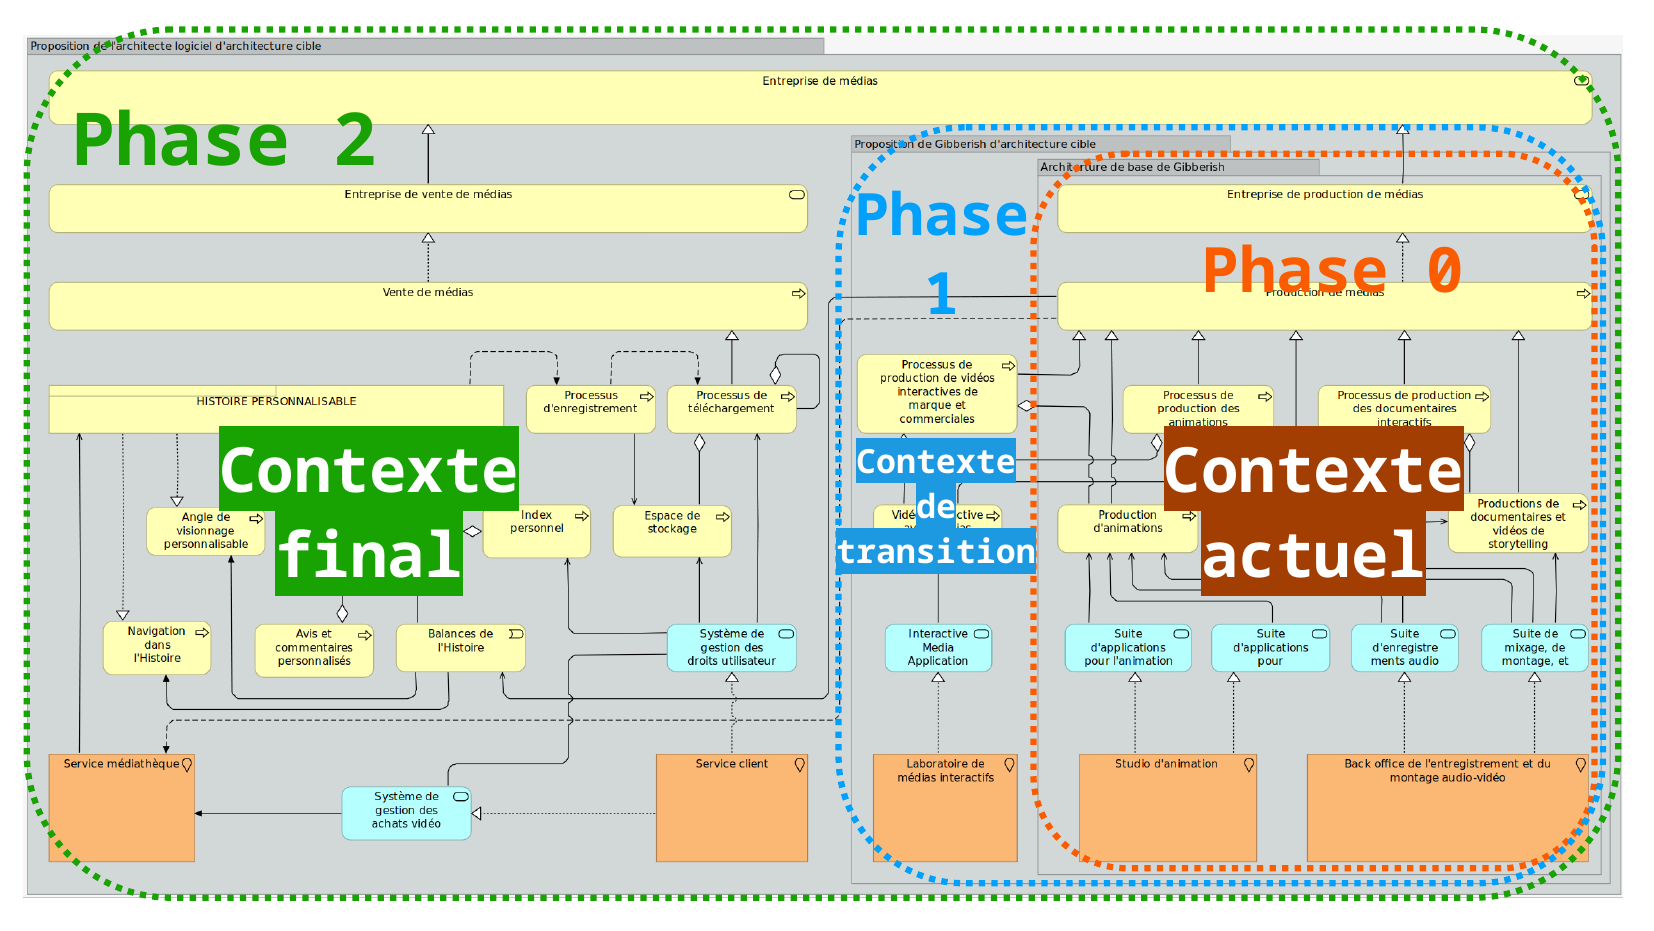

Phase 2
Phase
1
 Phase 0
Contexte
actuel
Contexte
final
Contexte
de
transition